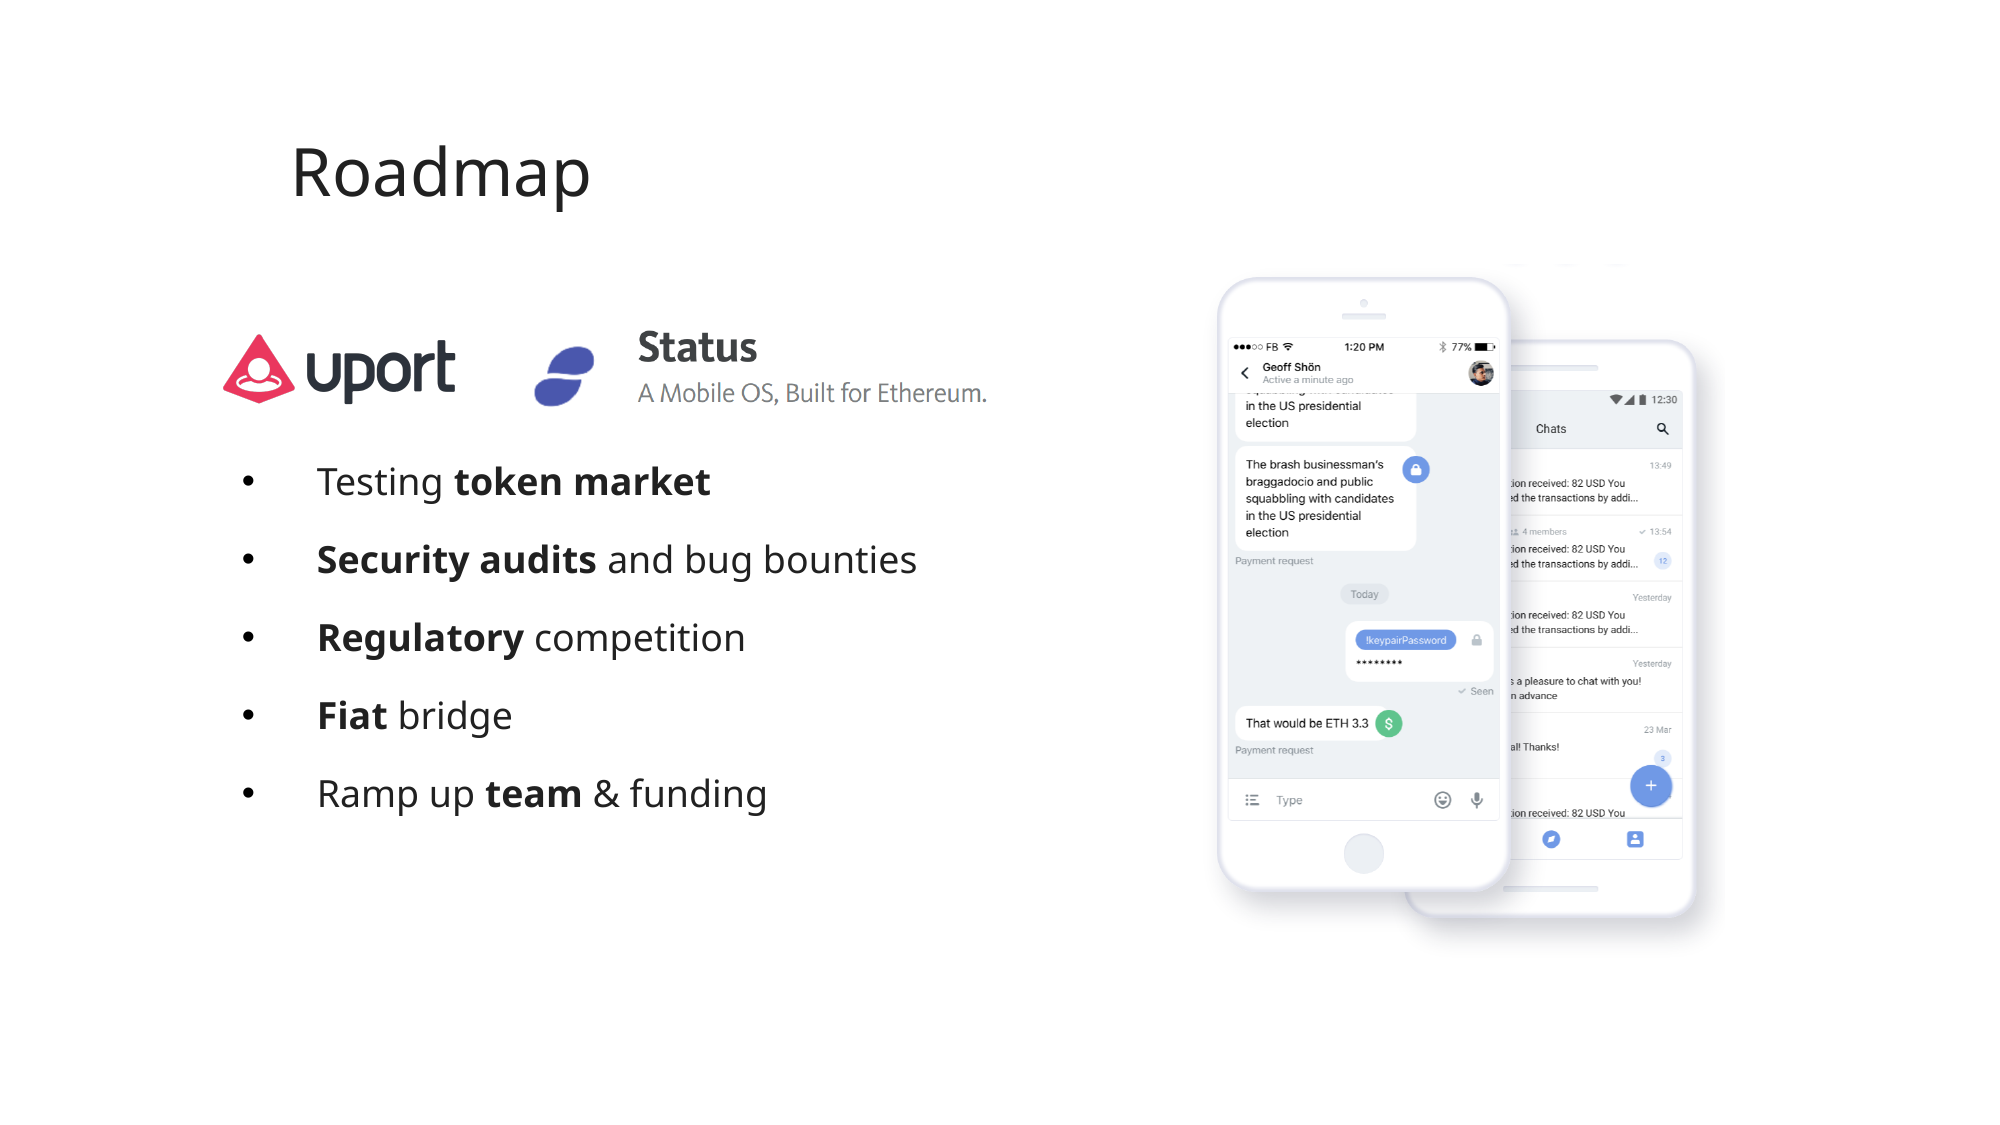

Roadmap
Testing token market
Security audits and bug bounties
Regulatory competition
Fiat bridge
Ramp up team & funding